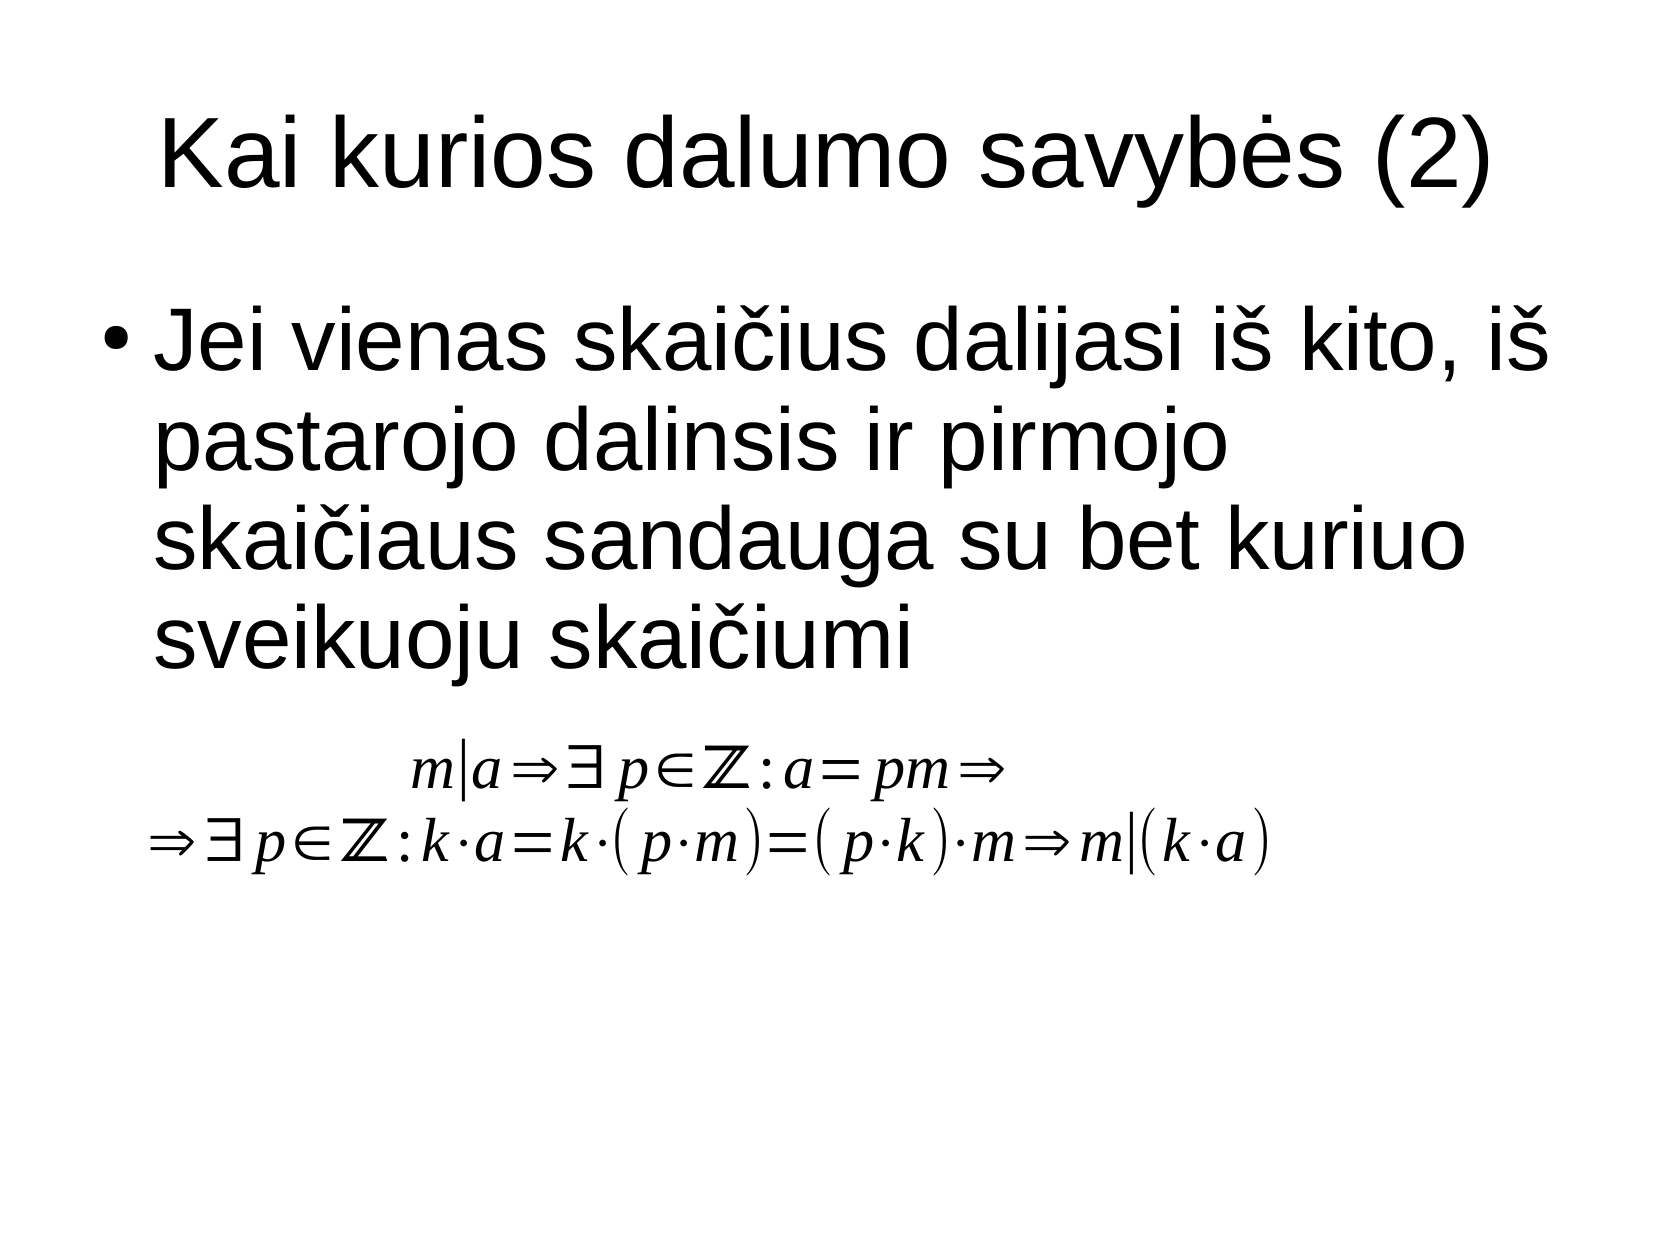

# Kai kurios dalumo savybės (2)
Jei vienas skaičius dalijasi iš kito, iš pastarojo dalinsis ir pirmojo skaičiaus sandauga su bet kuriuo sveikuoju skaičiumi